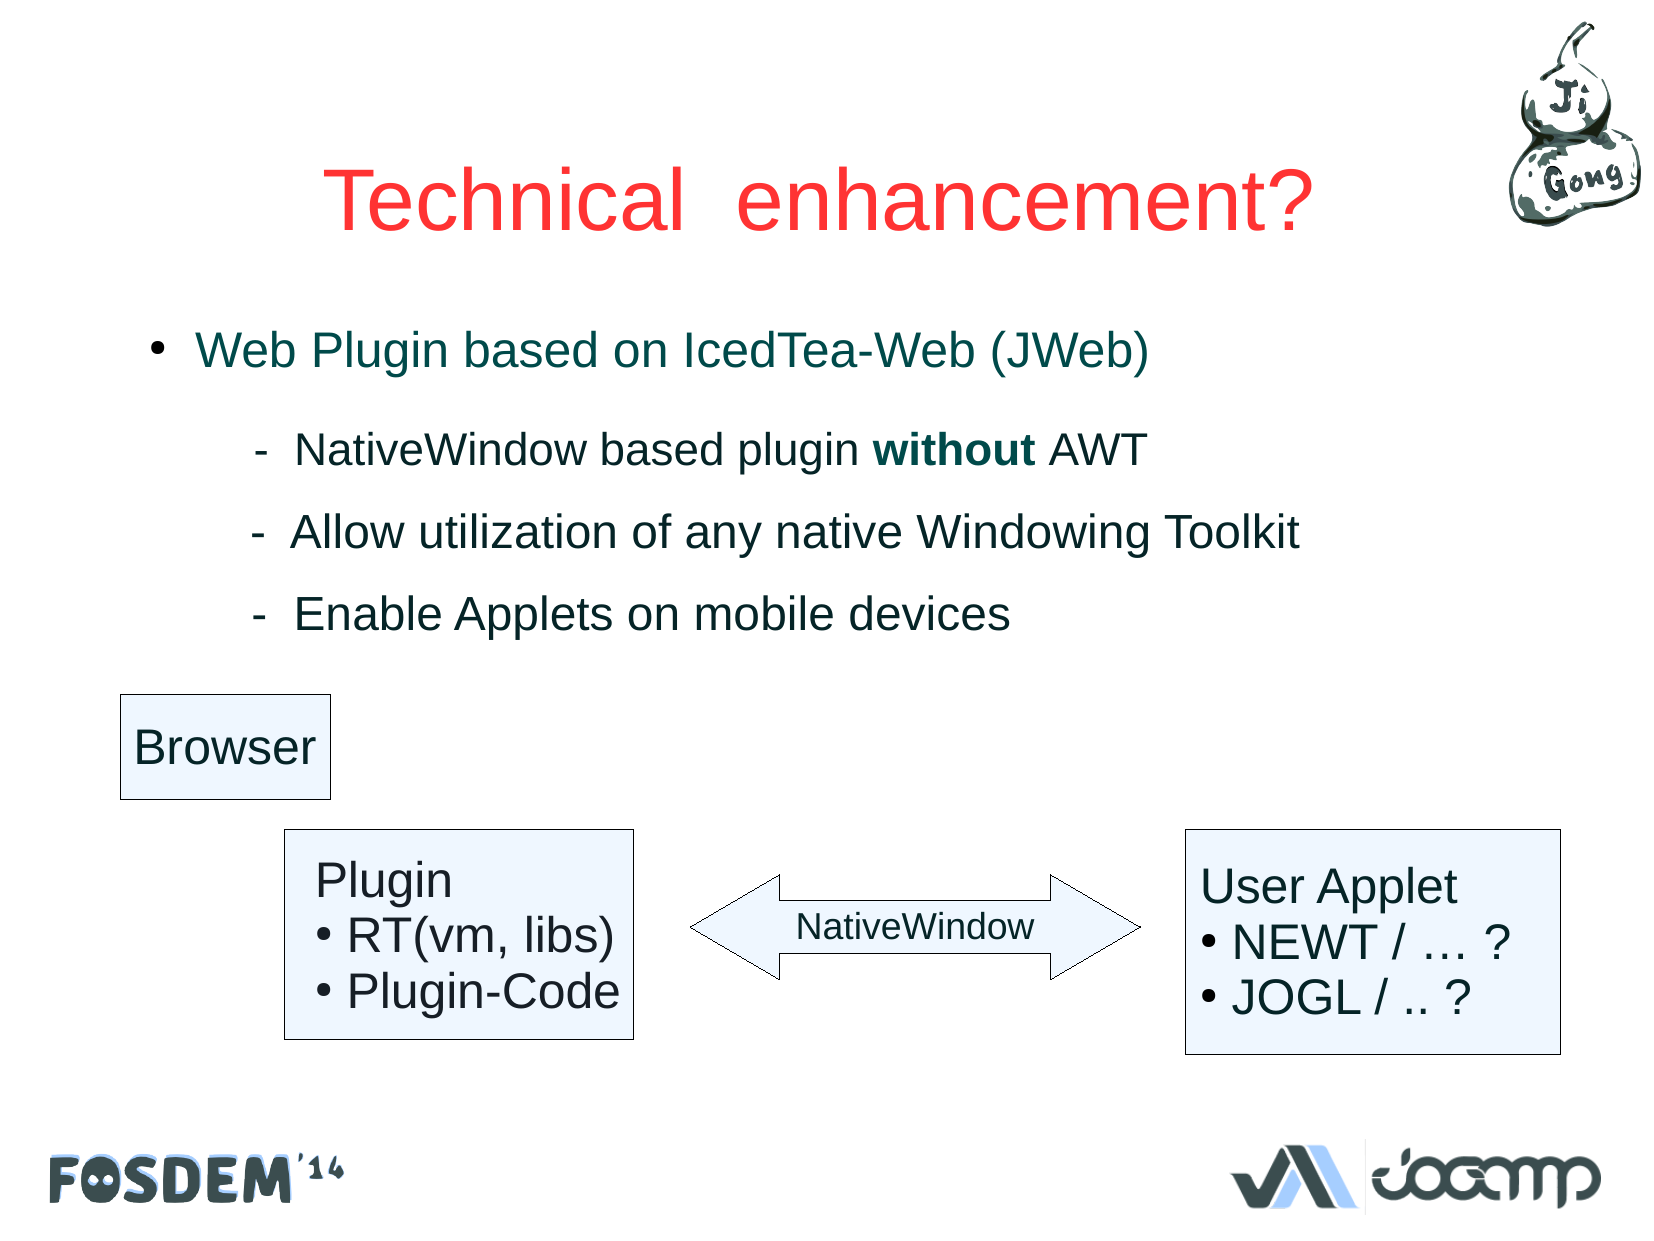

# Technical enhancement?
 Web Plugin based on IcedTea-Web (JWeb)
 - NativeWindow based plugin without AWT
 - Allow utilization of any native Windowing Toolkit
 - Enable Applets on mobile devices
Browser
Plugin
 RT(vm, libs)
 Plugin-Code
User Applet
 NEWT / … ?
 JOGL / .. ?
NativeWindow